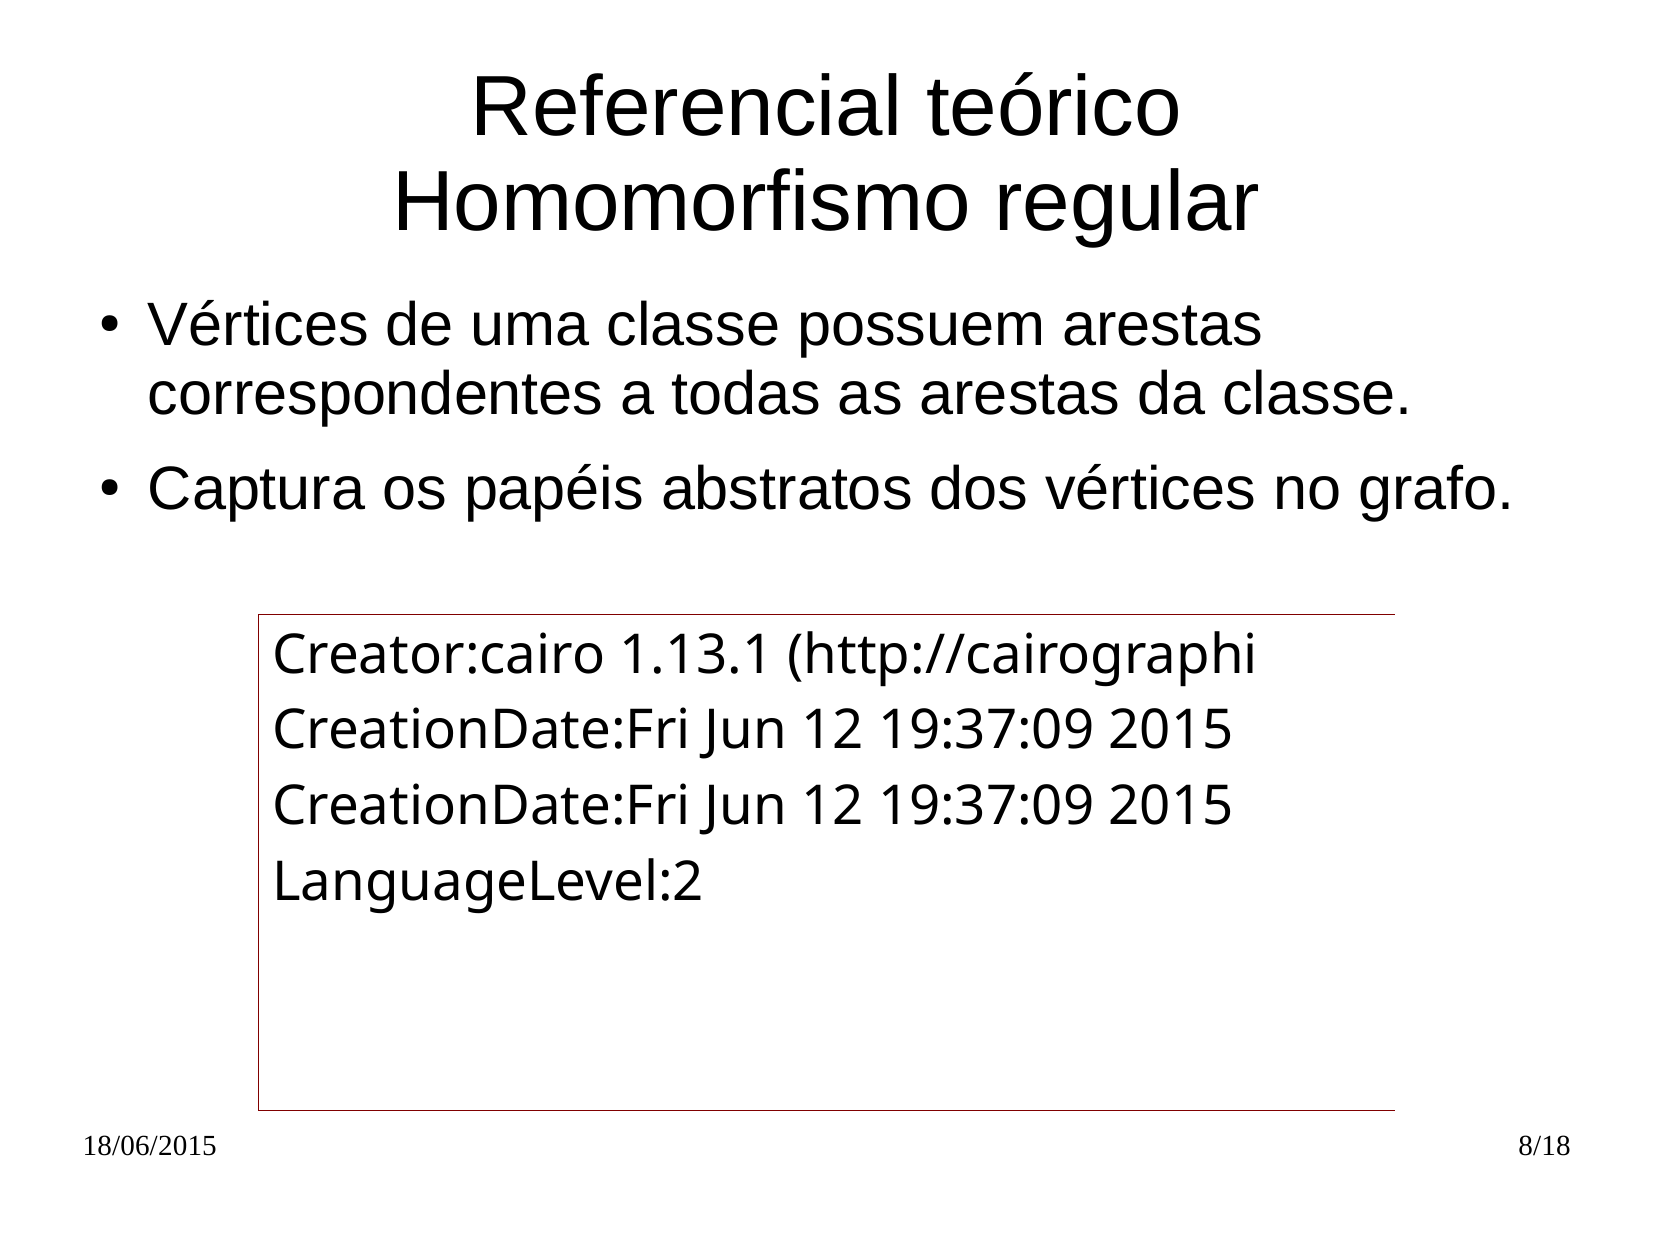

# Referencial teórico Homomorfismo regular
Vértices de uma classe possuem arestas correspondentes a todas as arestas da classe.
Captura os papéis abstratos dos vértices no grafo.
18/06/2015
8